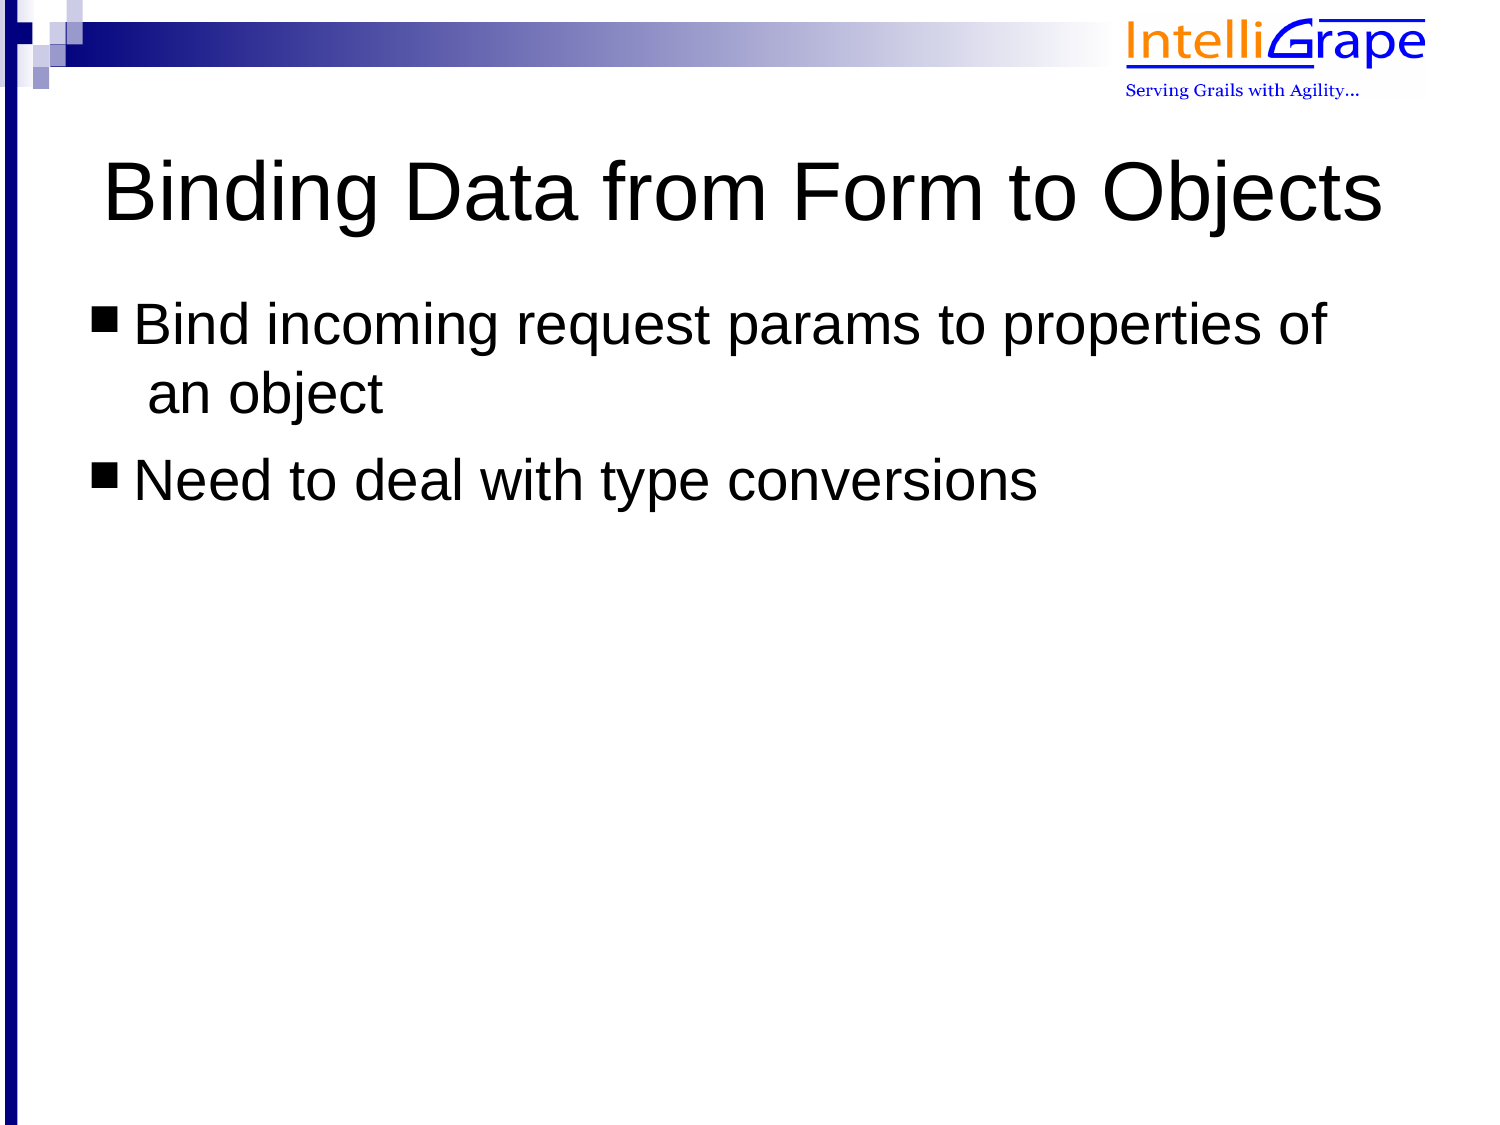

# Binding Data from Form to Objects
 Bind incoming request params to properties of an object
 Need to deal with type conversions